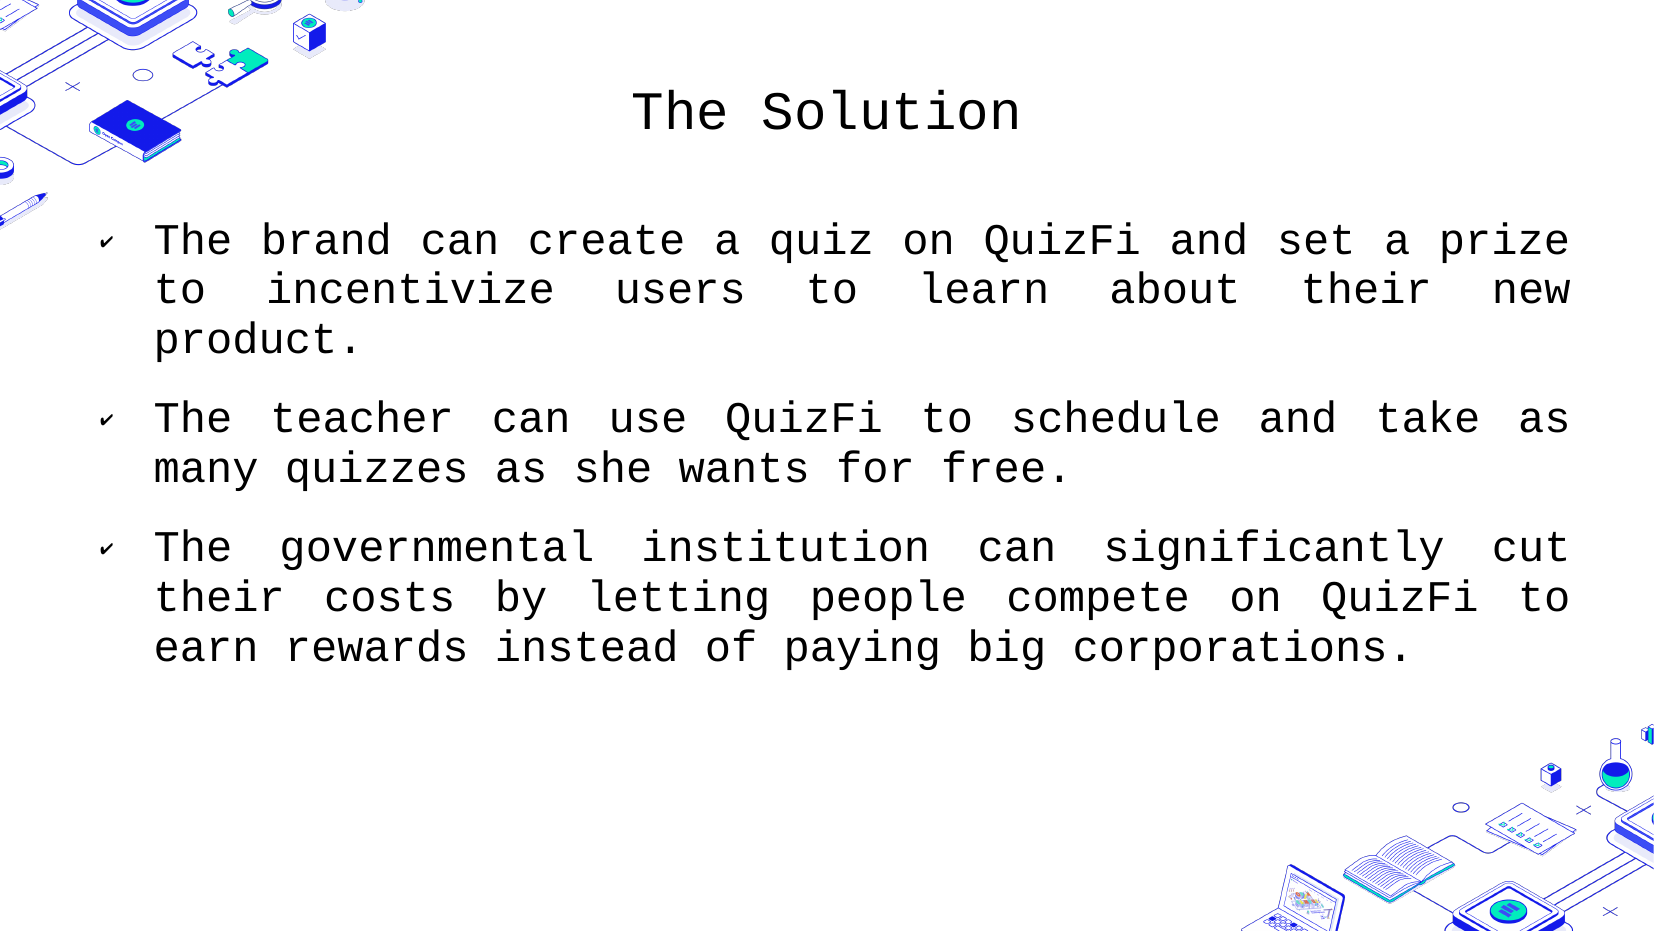

# The Solution
The brand can create a quiz on QuizFi and set a prize to incentivize users to learn about their new product.
The teacher can use QuizFi to schedule and take as many quizzes as she wants for free.
The governmental institution can significantly cut their costs by letting people compete on QuizFi to earn rewards instead of paying big corporations.